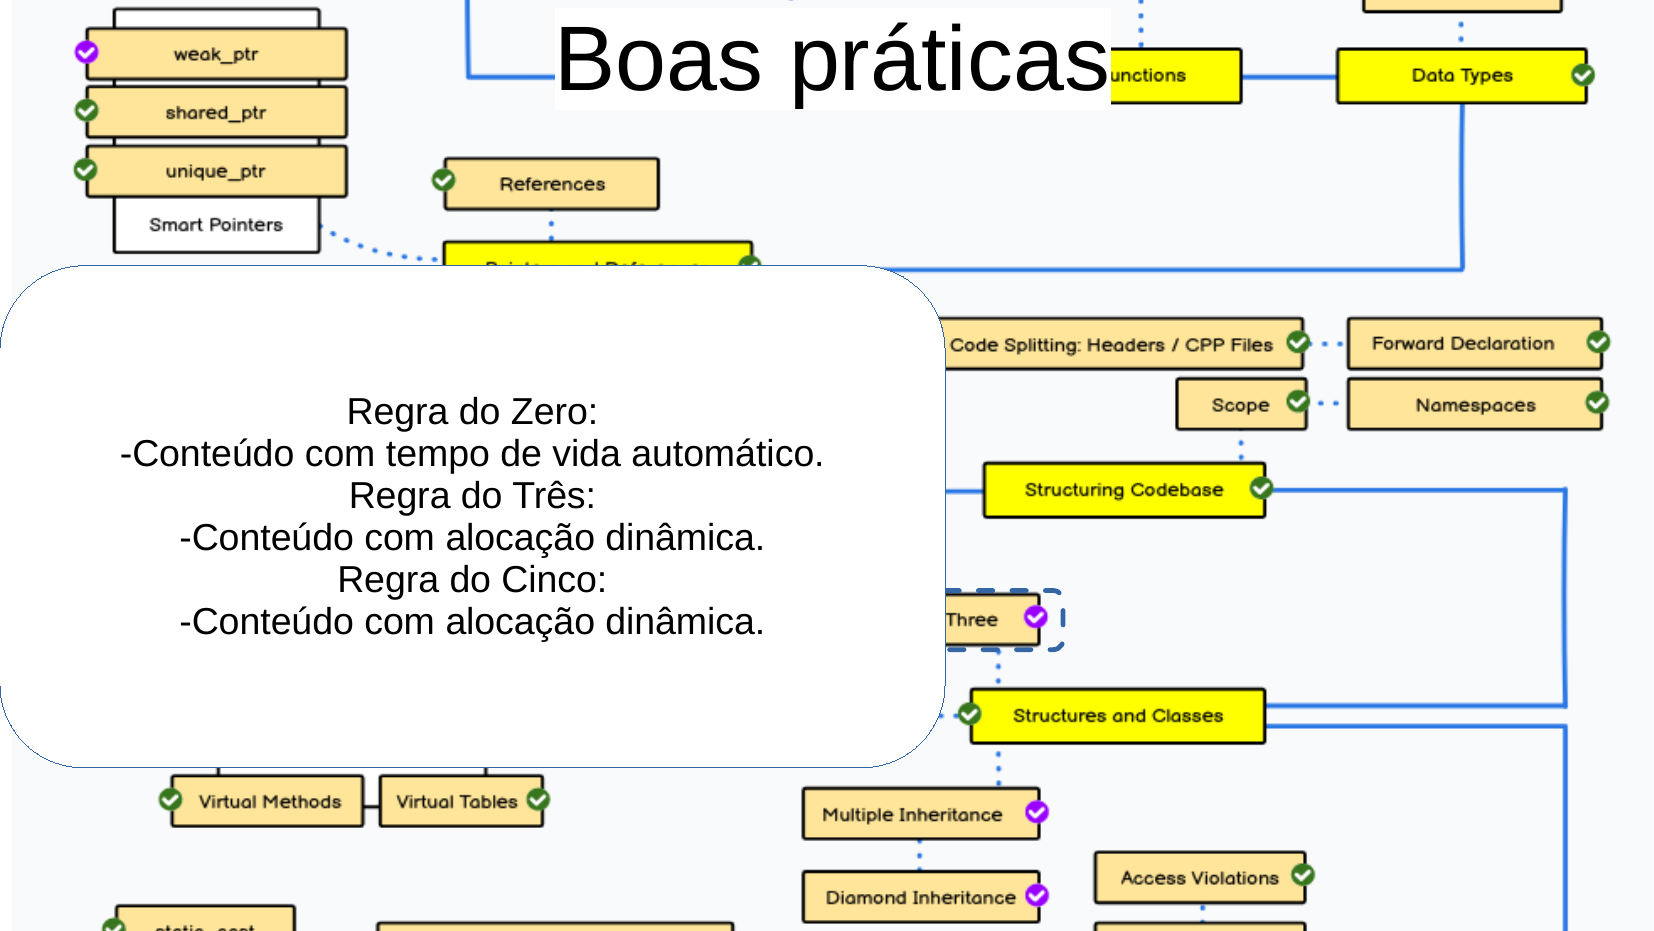

# Boas práticas
Regra do Zero:
-Conteúdo com tempo de vida automático.
Regra do Três:
-Conteúdo com alocação dinâmica.
Regra do Cinco:
-Conteúdo com alocação dinâmica.